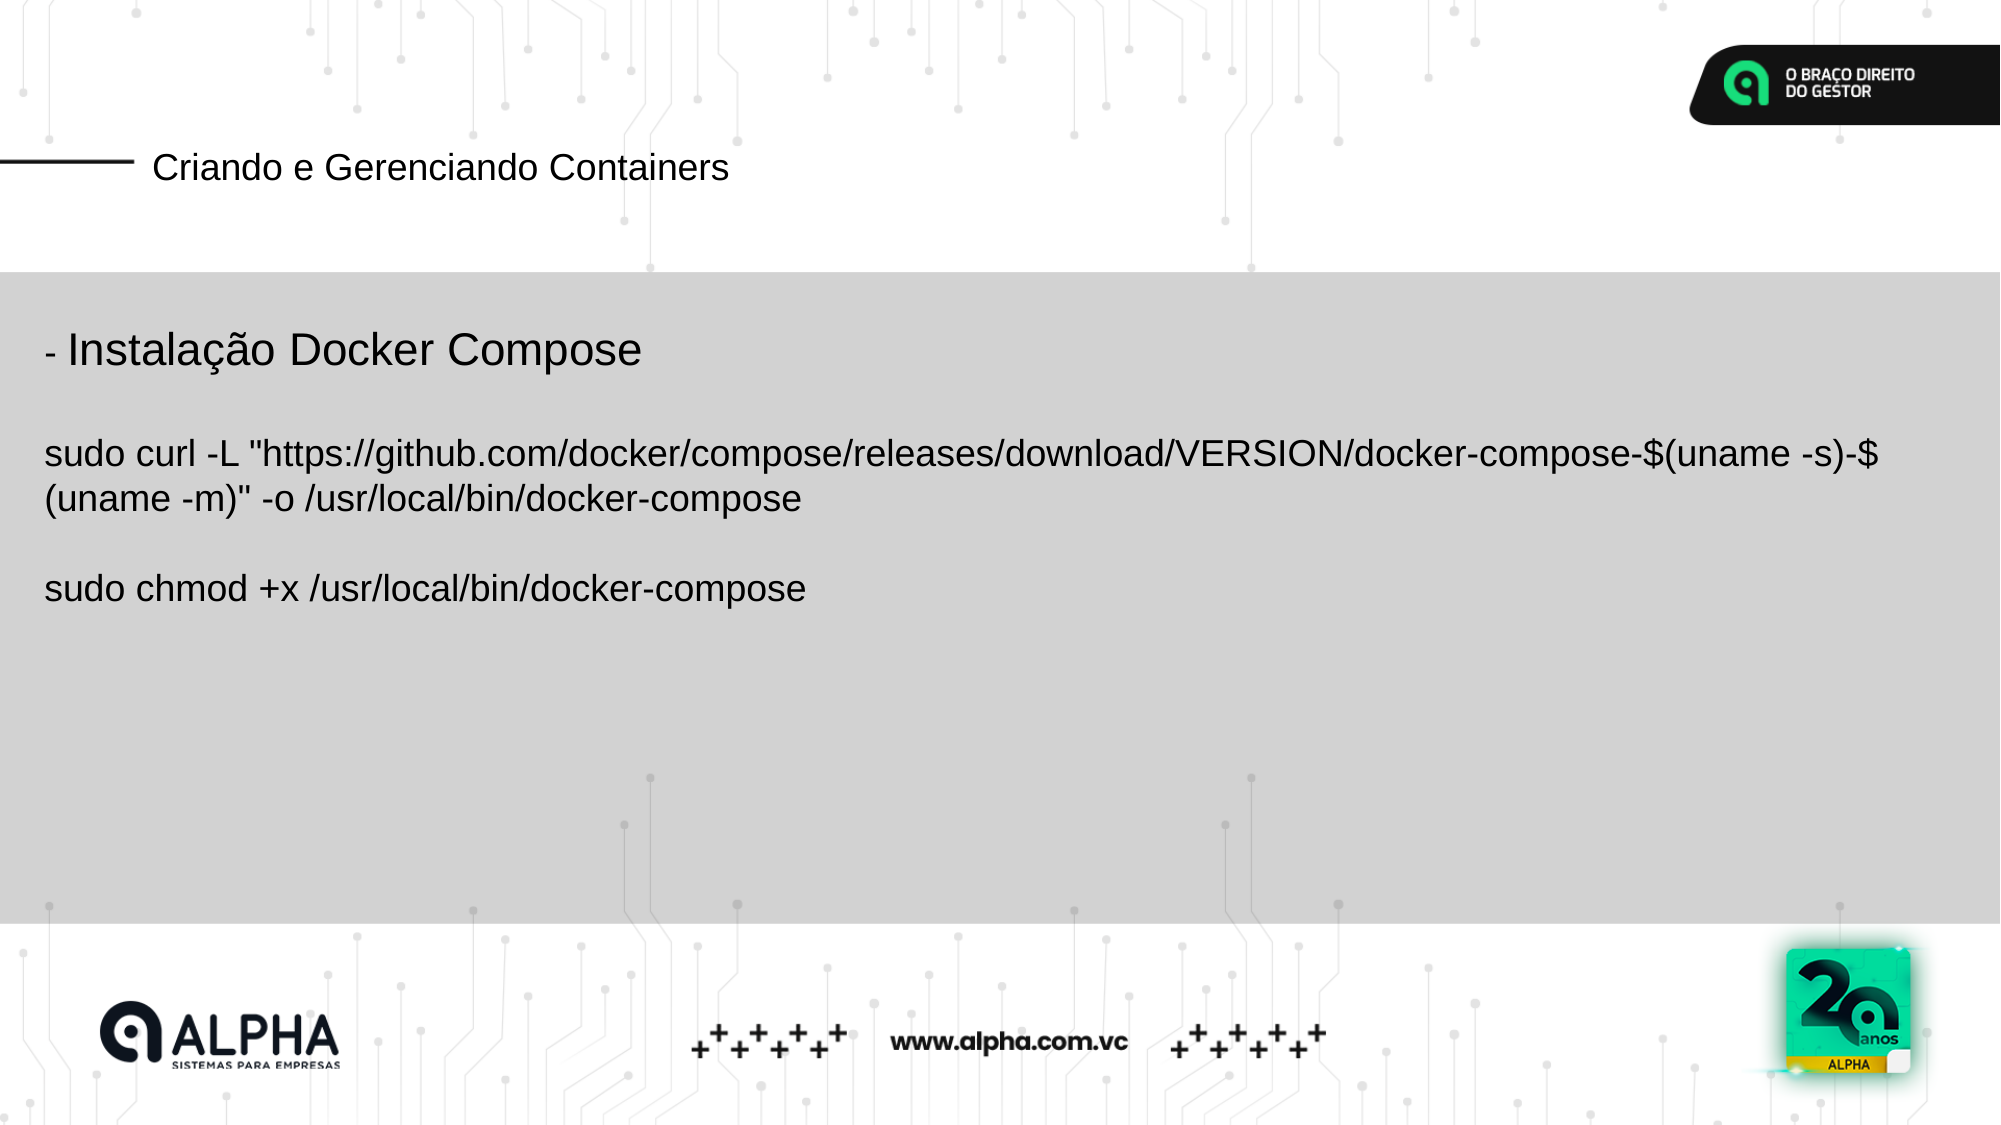

Criando e Gerenciando Containers
- Instalação Docker Compose
sudo curl -L "https://github.com/docker/compose/releases/download/VERSION/docker-compose-$(uname -s)-$(uname -m)" -o /usr/local/bin/docker-compose
sudo chmod +x /usr/local/bin/docker-compose